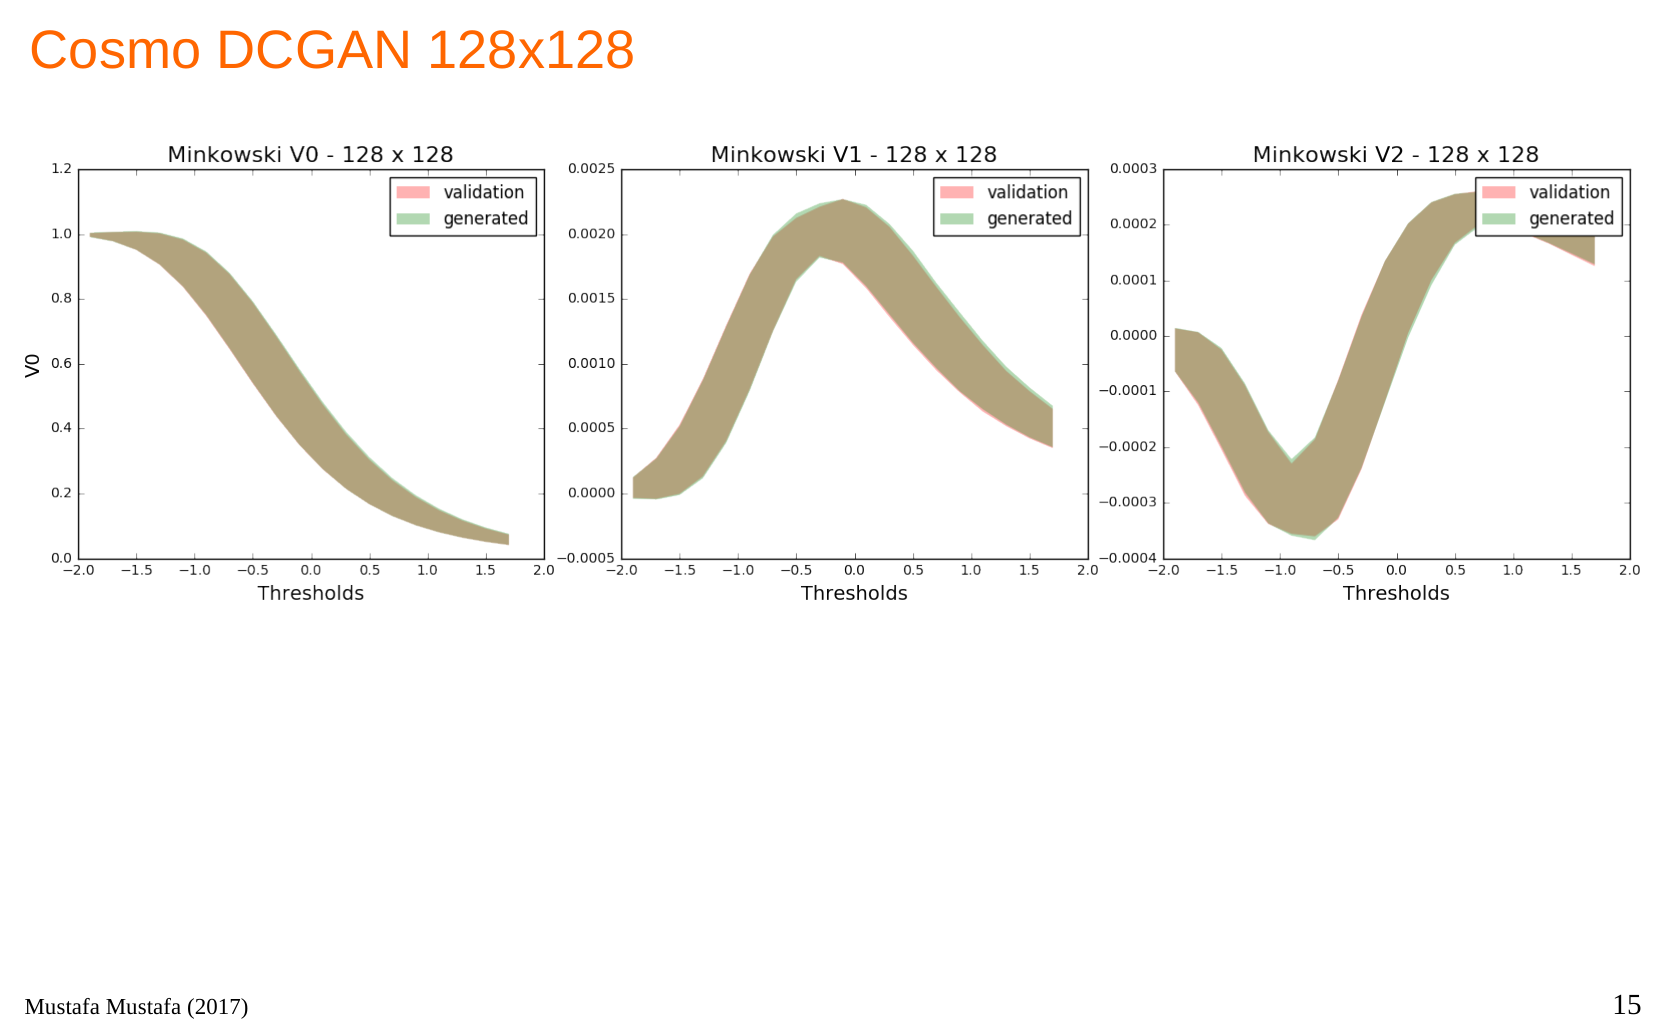

# Cosmo DCGAN 128x128
15
Mustafa Mustafa (2017)